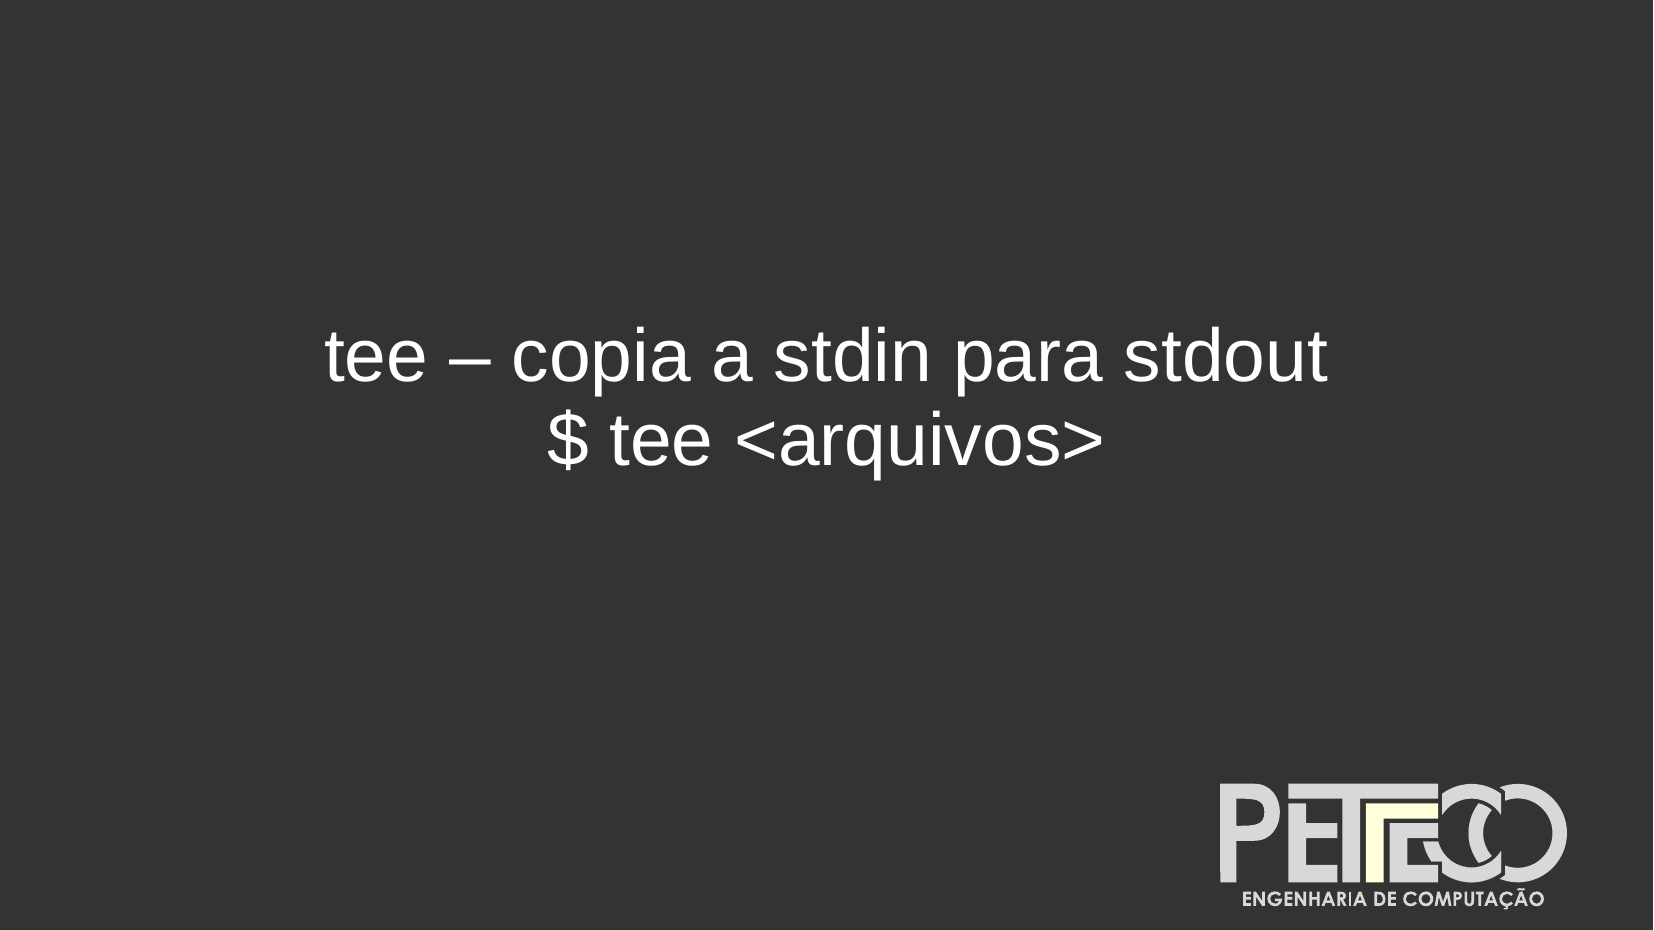

# tee – copia a stdin para stdout
$ tee <arquivos>